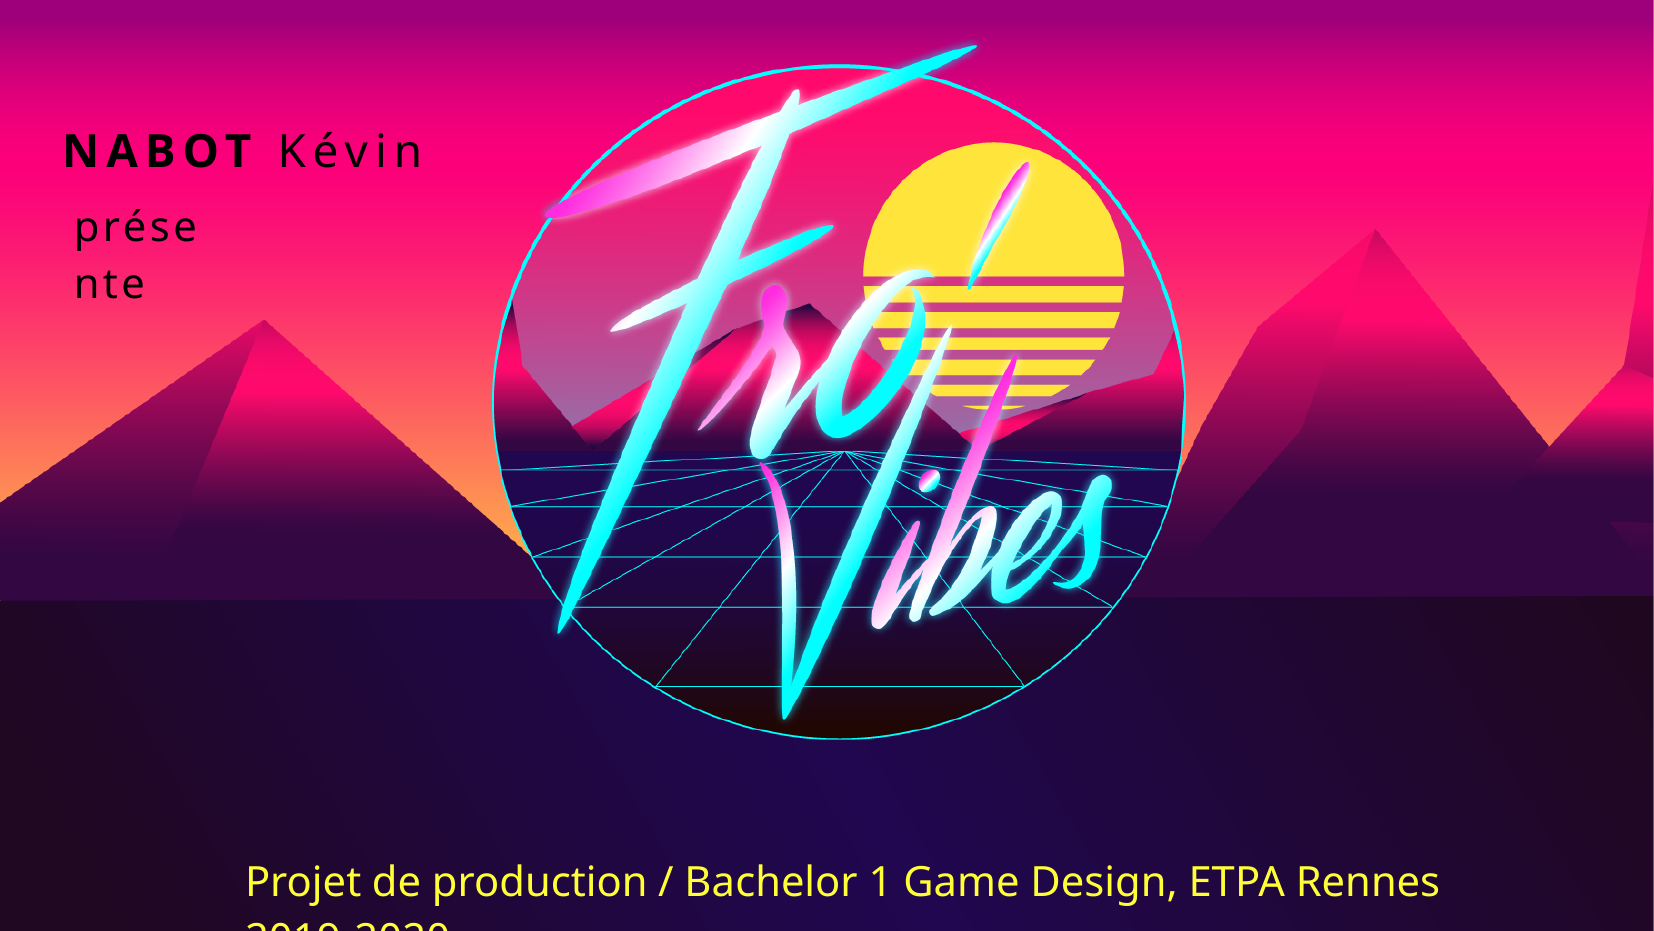

NABOT Kévin
présente
Projet de production / Bachelor 1 Game Design, ETPA Rennes 2019-2020